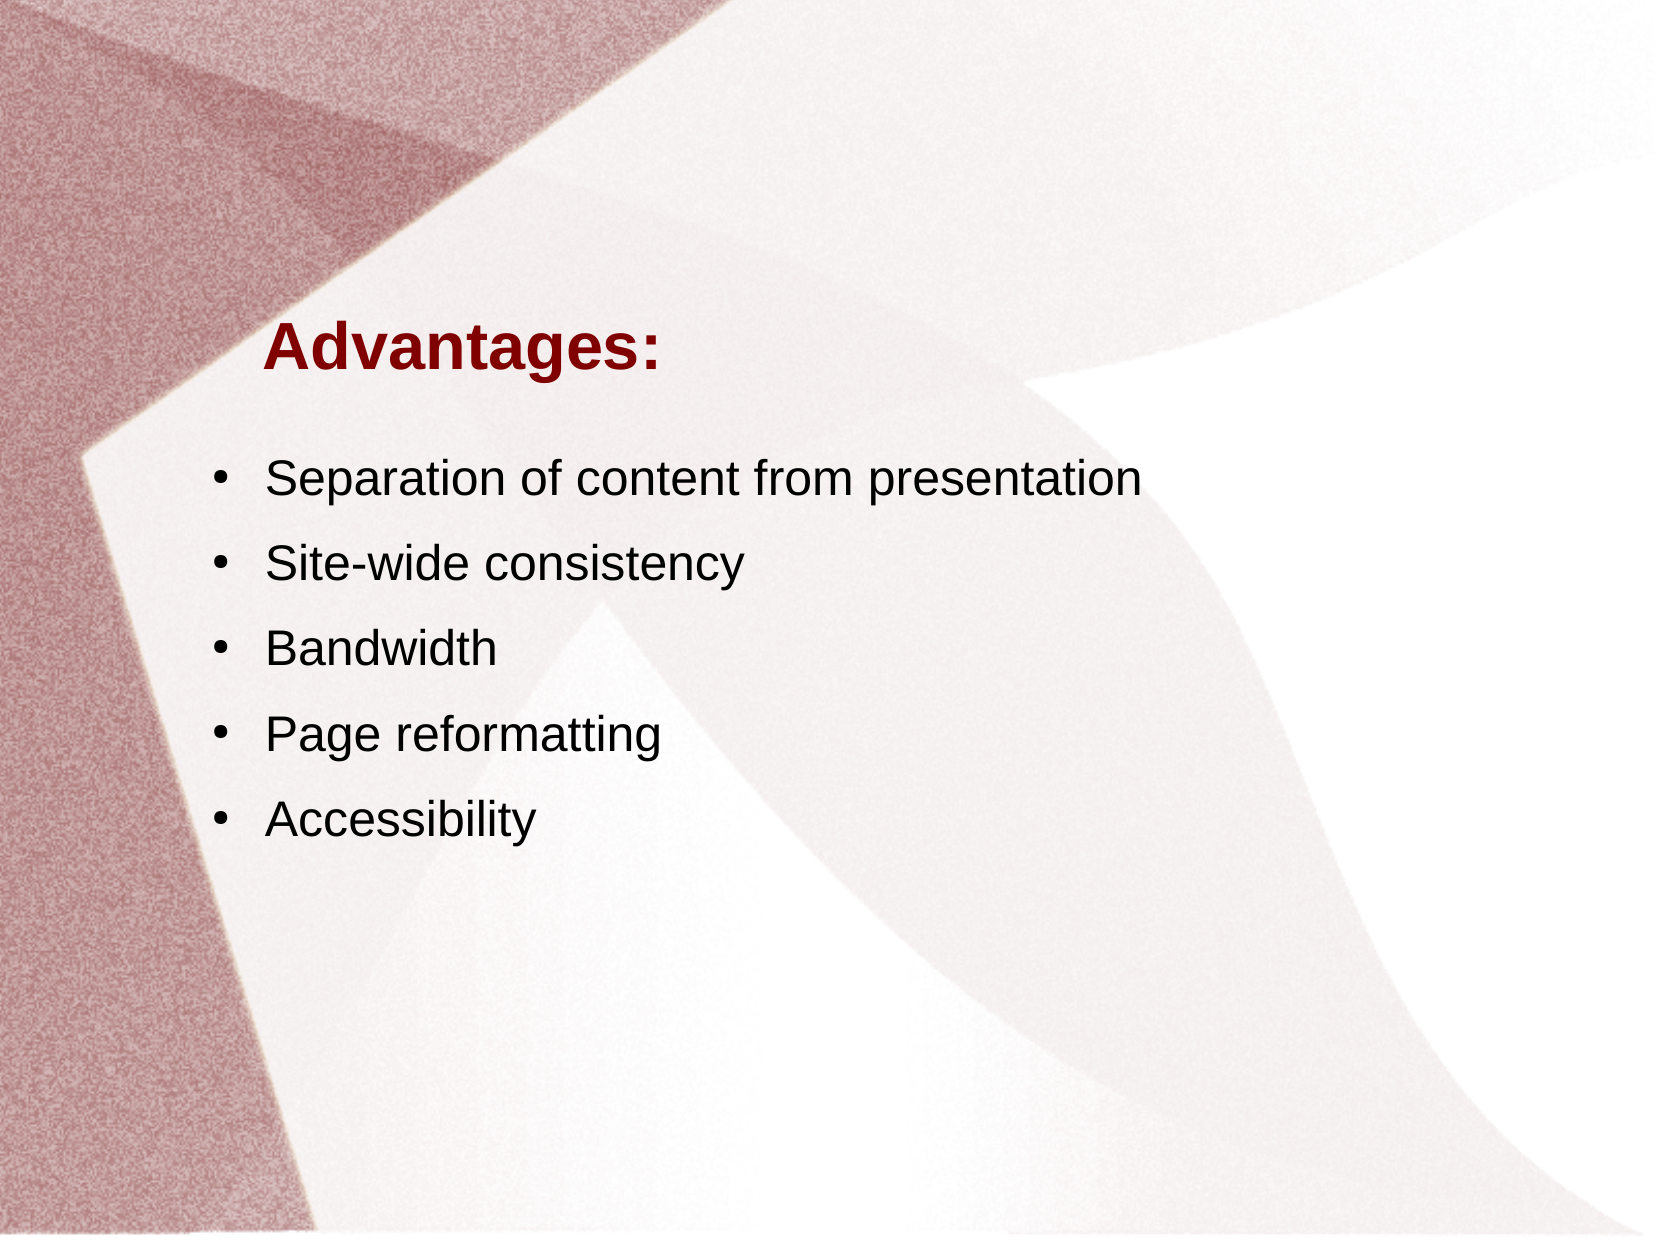

# Advantages:
Separation of content from presentation
Site-wide consistency
Bandwidth
Page reformatting
Accessibility